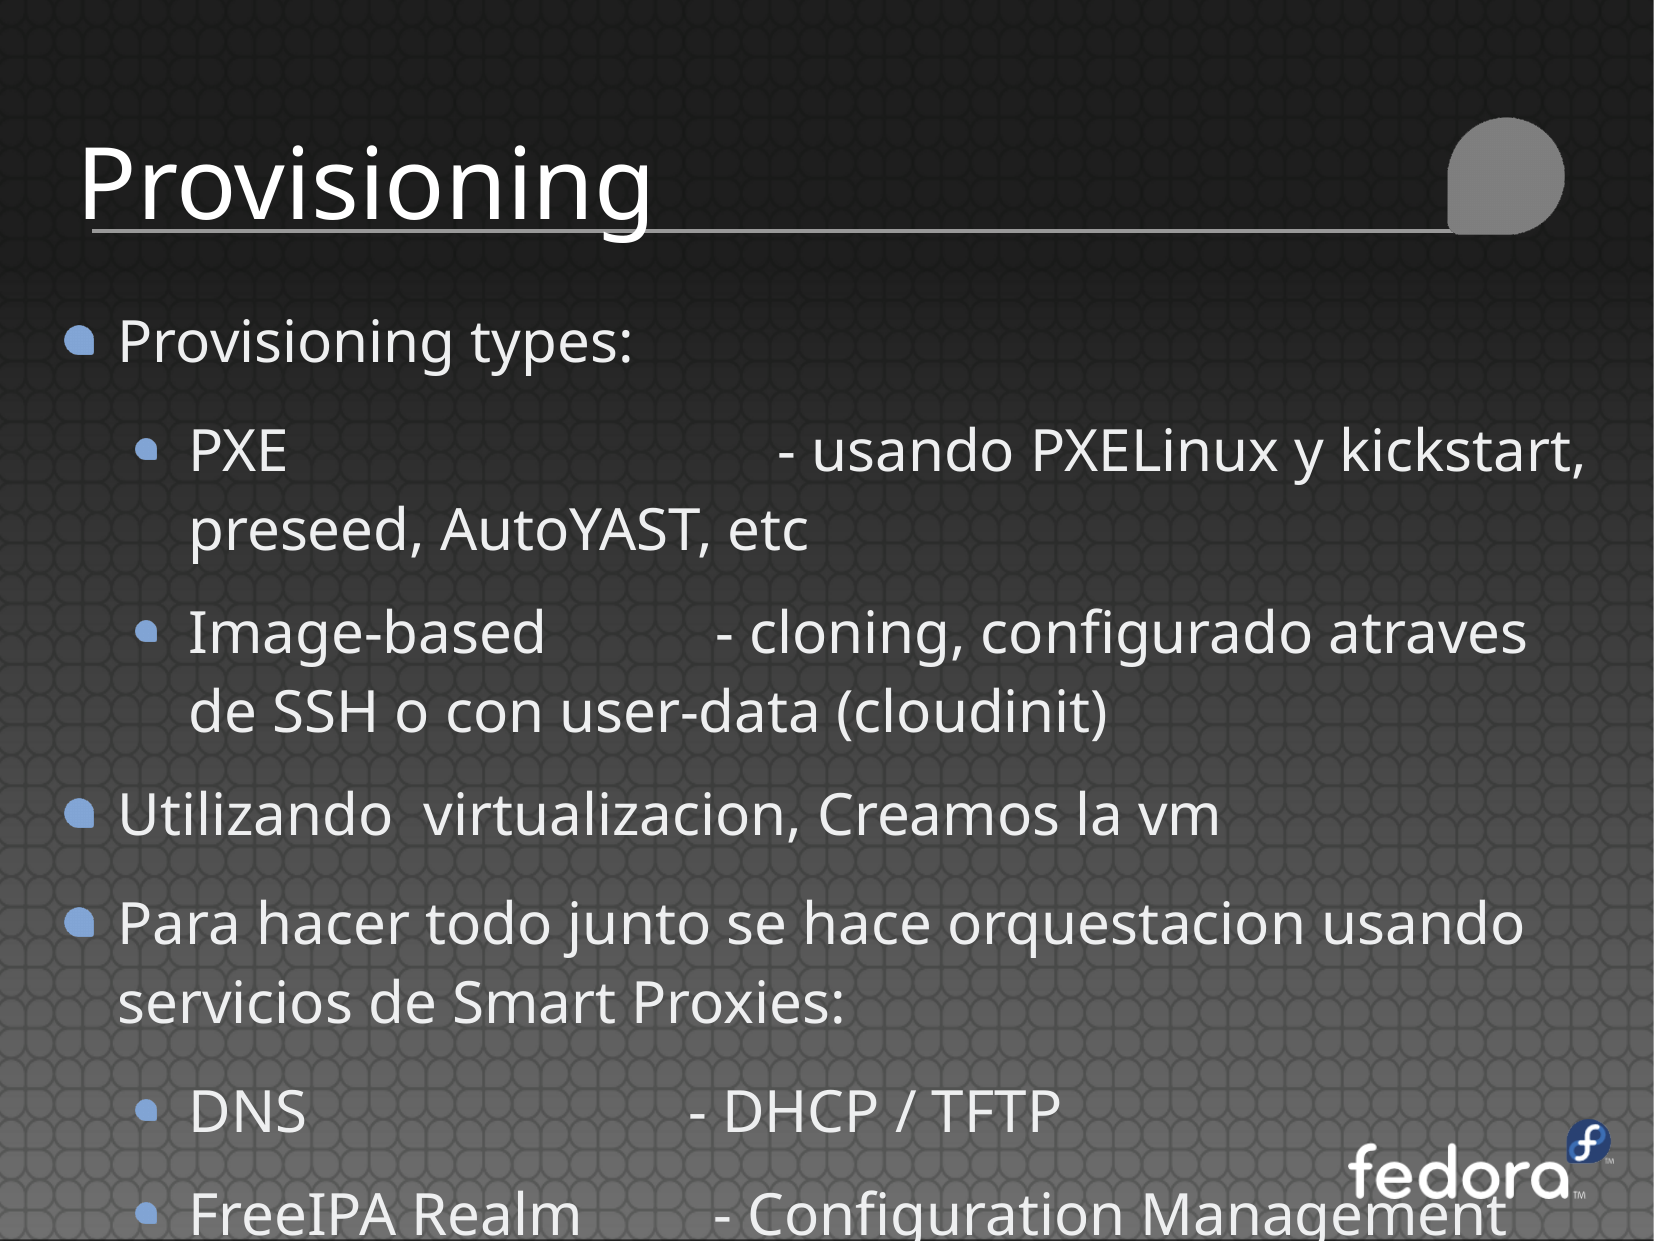

# Provisioning
Provisioning types:
PXE 		 - usando PXELinux y kickstart, preseed, AutoYAST, etc
Image-based - cloning, configurado atraves de SSH o con user-data (cloudinit)
Utilizando virtualizacion, Creamos la vm
Para hacer todo junto se hace orquestacion usando servicios de Smart Proxies:
DNS	 - DHCP / TFTP
FreeIPA Realm		- Configuration Management